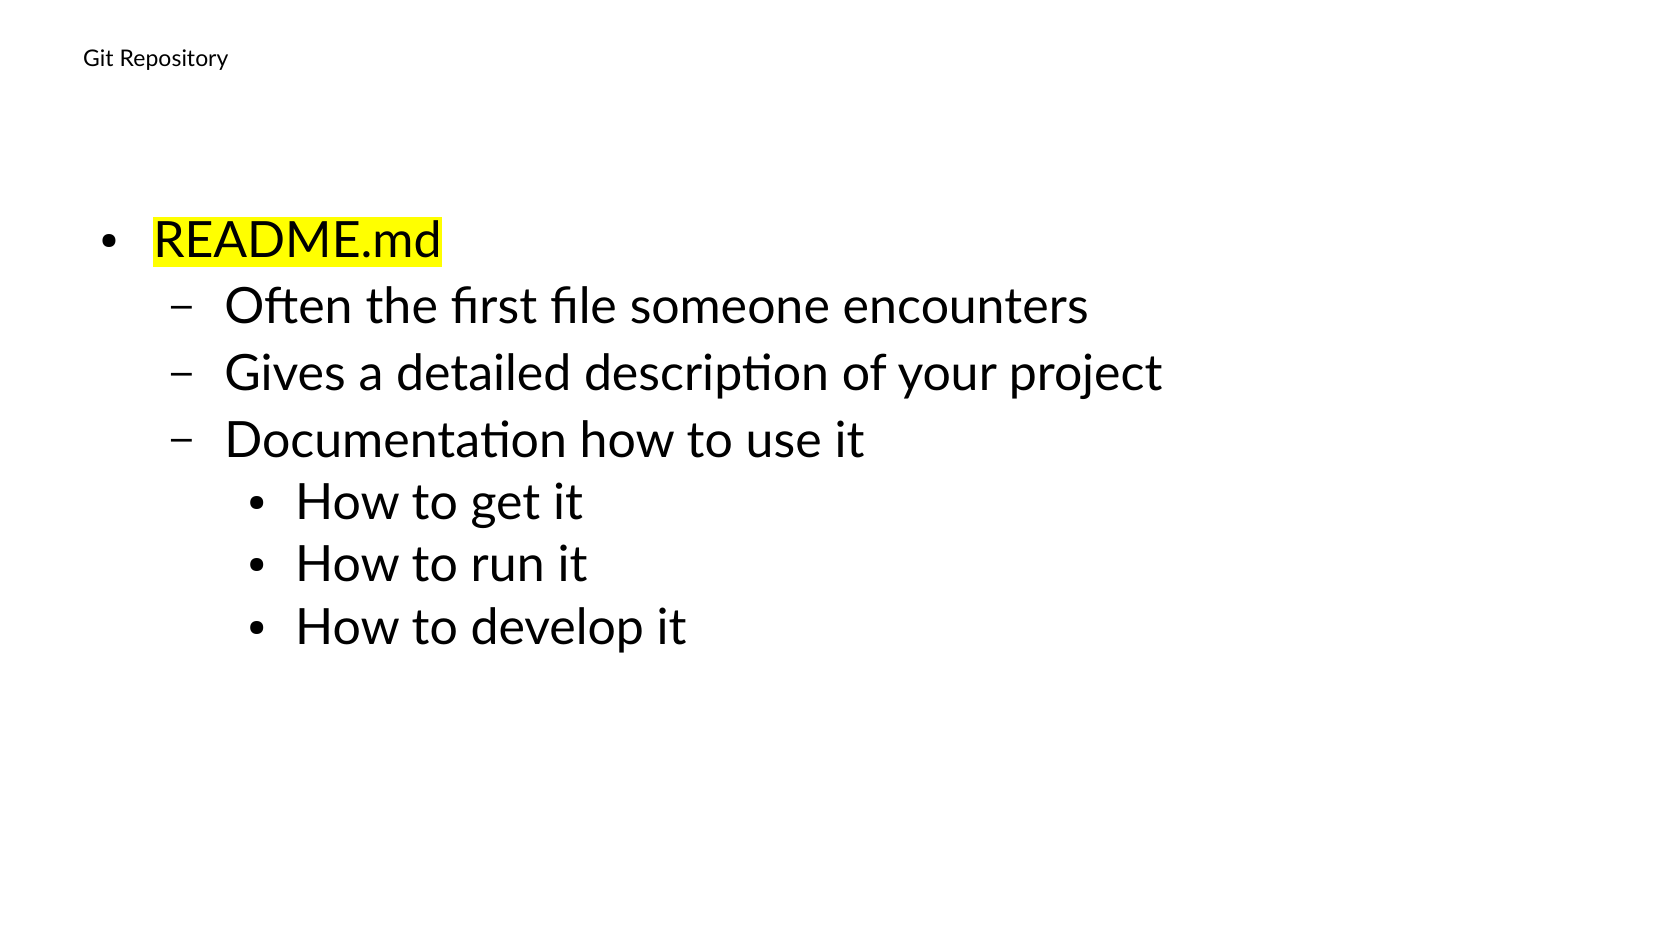

# Git Repository
README.md
Often the first file someone encounters
Gives a detailed description of your project
Documentation how to use it
How to get it
How to run it
How to develop it